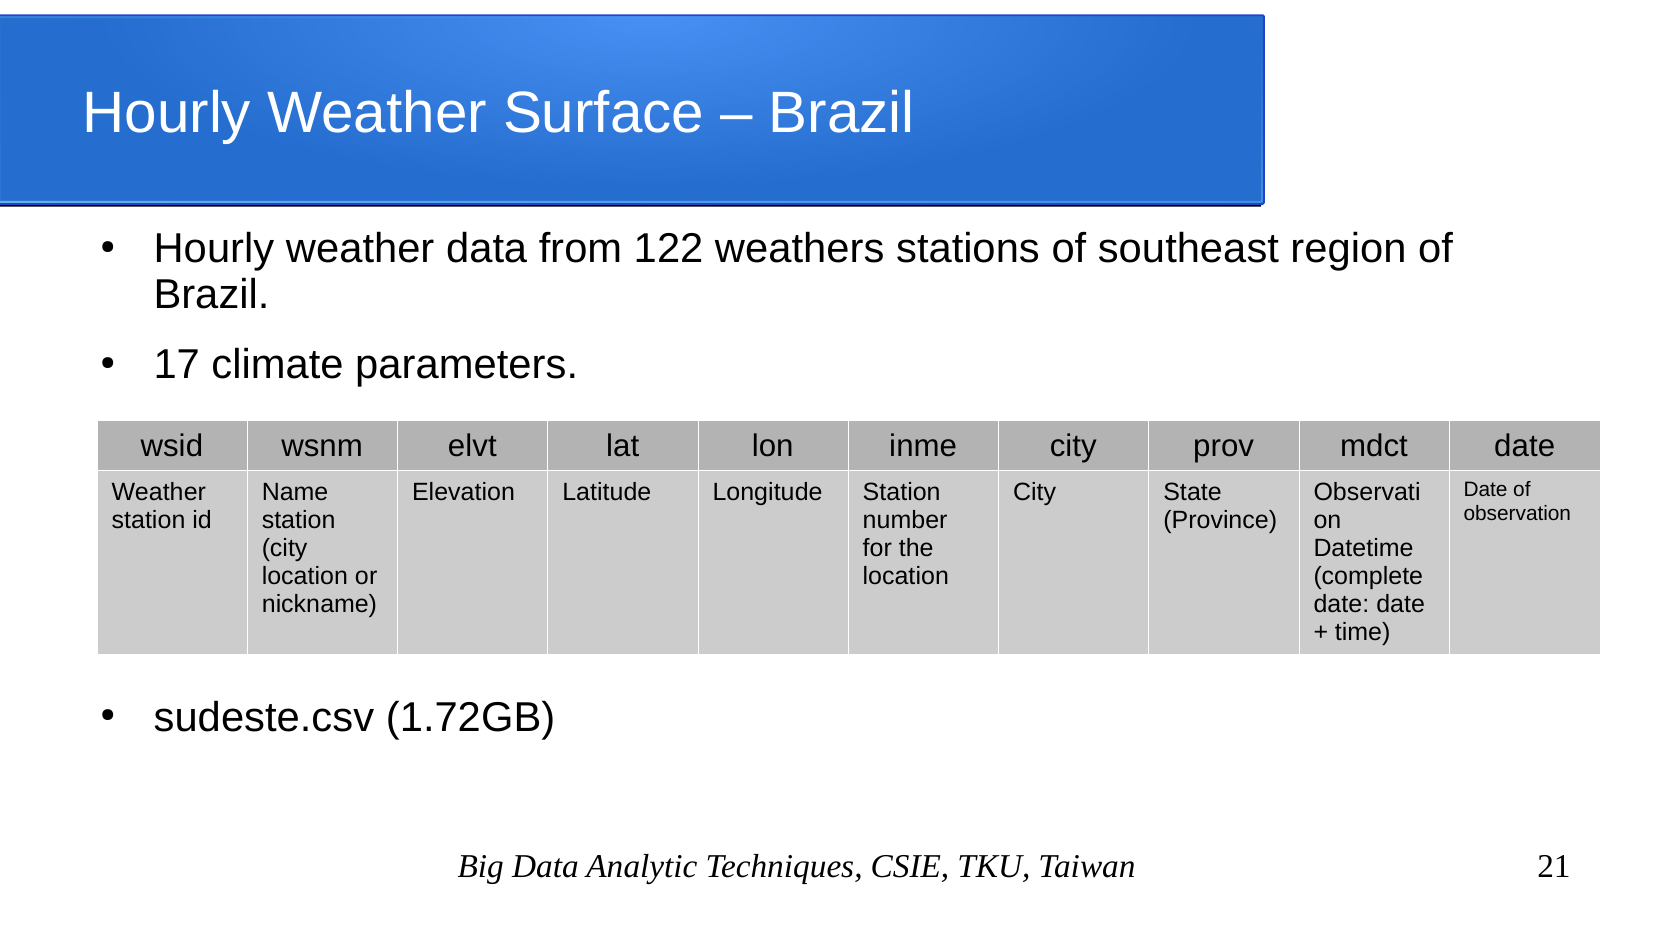

# Hourly Weather Surface – Brazil
Hourly weather data from 122 weathers stations of southeast region of Brazil.
17 climate parameters.
sudeste.csv (1.72GB)
| wsid | wsnm | elvt | lat | lon | inme | city | prov | mdct | date |
| --- | --- | --- | --- | --- | --- | --- | --- | --- | --- |
| Weather station id | Name station (city location or nickname) | Elevation | Latitude | Longitude | Station number for the location | City | State (Province) | Observation Datetime (complete date: date + time) | Date of observation |
Big Data Analytic Techniques, CSIE, TKU, Taiwan
21